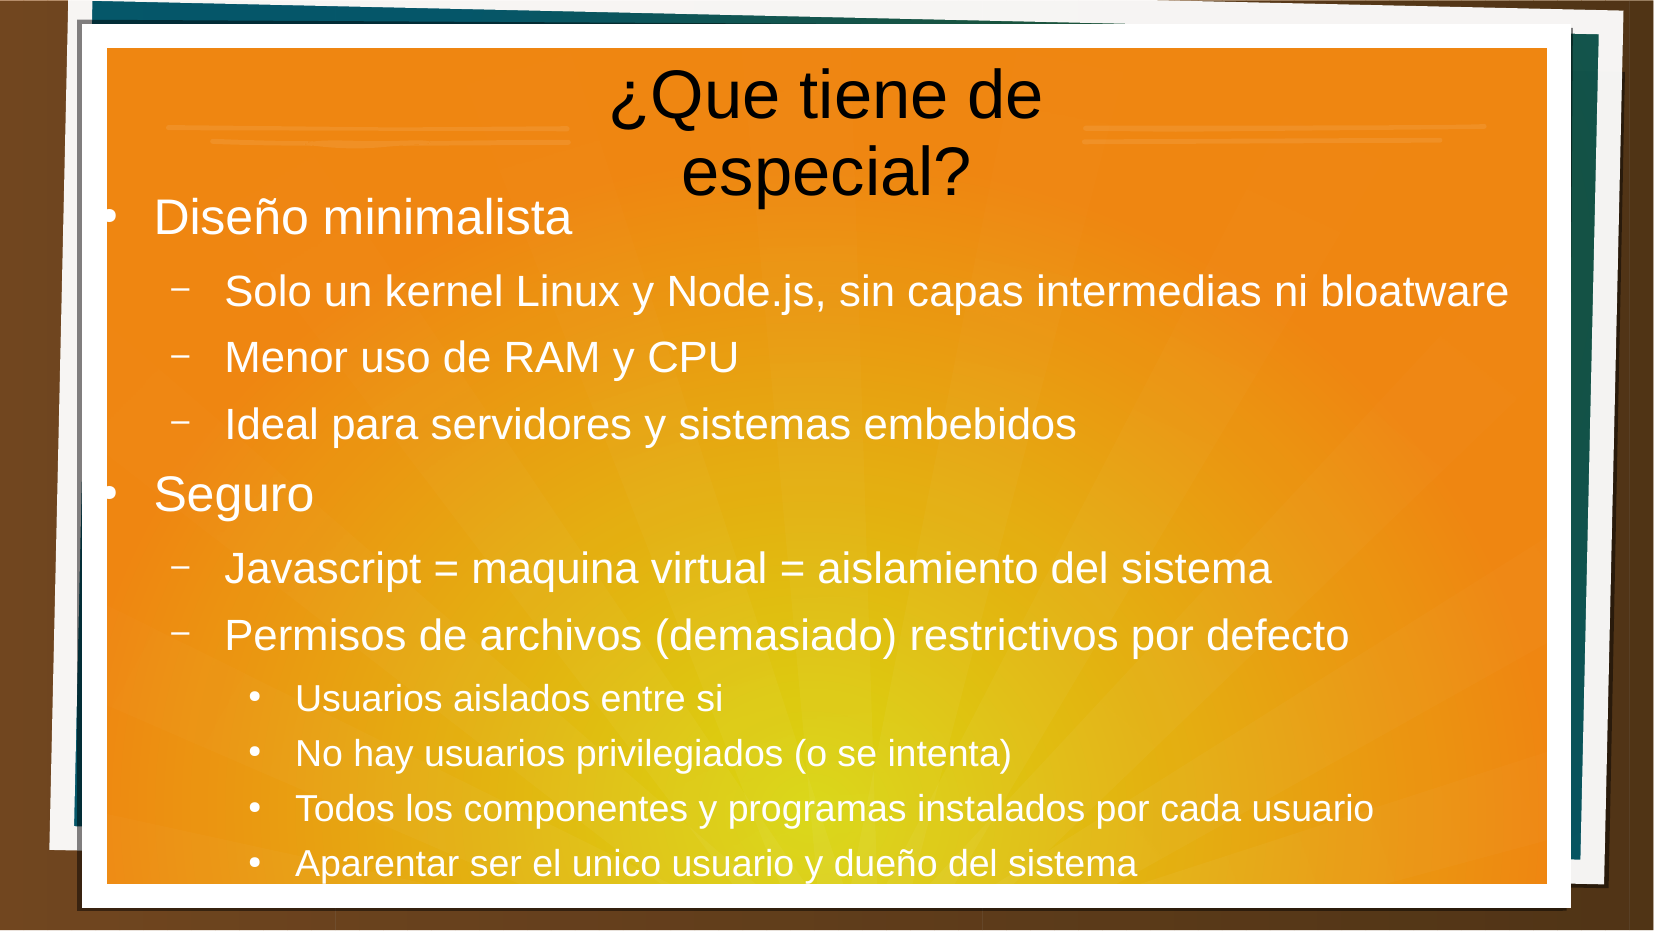

# ¿Que tiene de especial?
Diseño minimalista
Solo un kernel Linux y Node.js, sin capas intermedias ni bloatware
Menor uso de RAM y CPU
Ideal para servidores y sistemas embebidos
Seguro
Javascript = maquina virtual = aislamiento del sistema
Permisos de archivos (demasiado) restrictivos por defecto
Usuarios aislados entre si
No hay usuarios privilegiados (o se intenta)
Todos los componentes y programas instalados por cada usuario
Aparentar ser el unico usuario y dueño del sistema